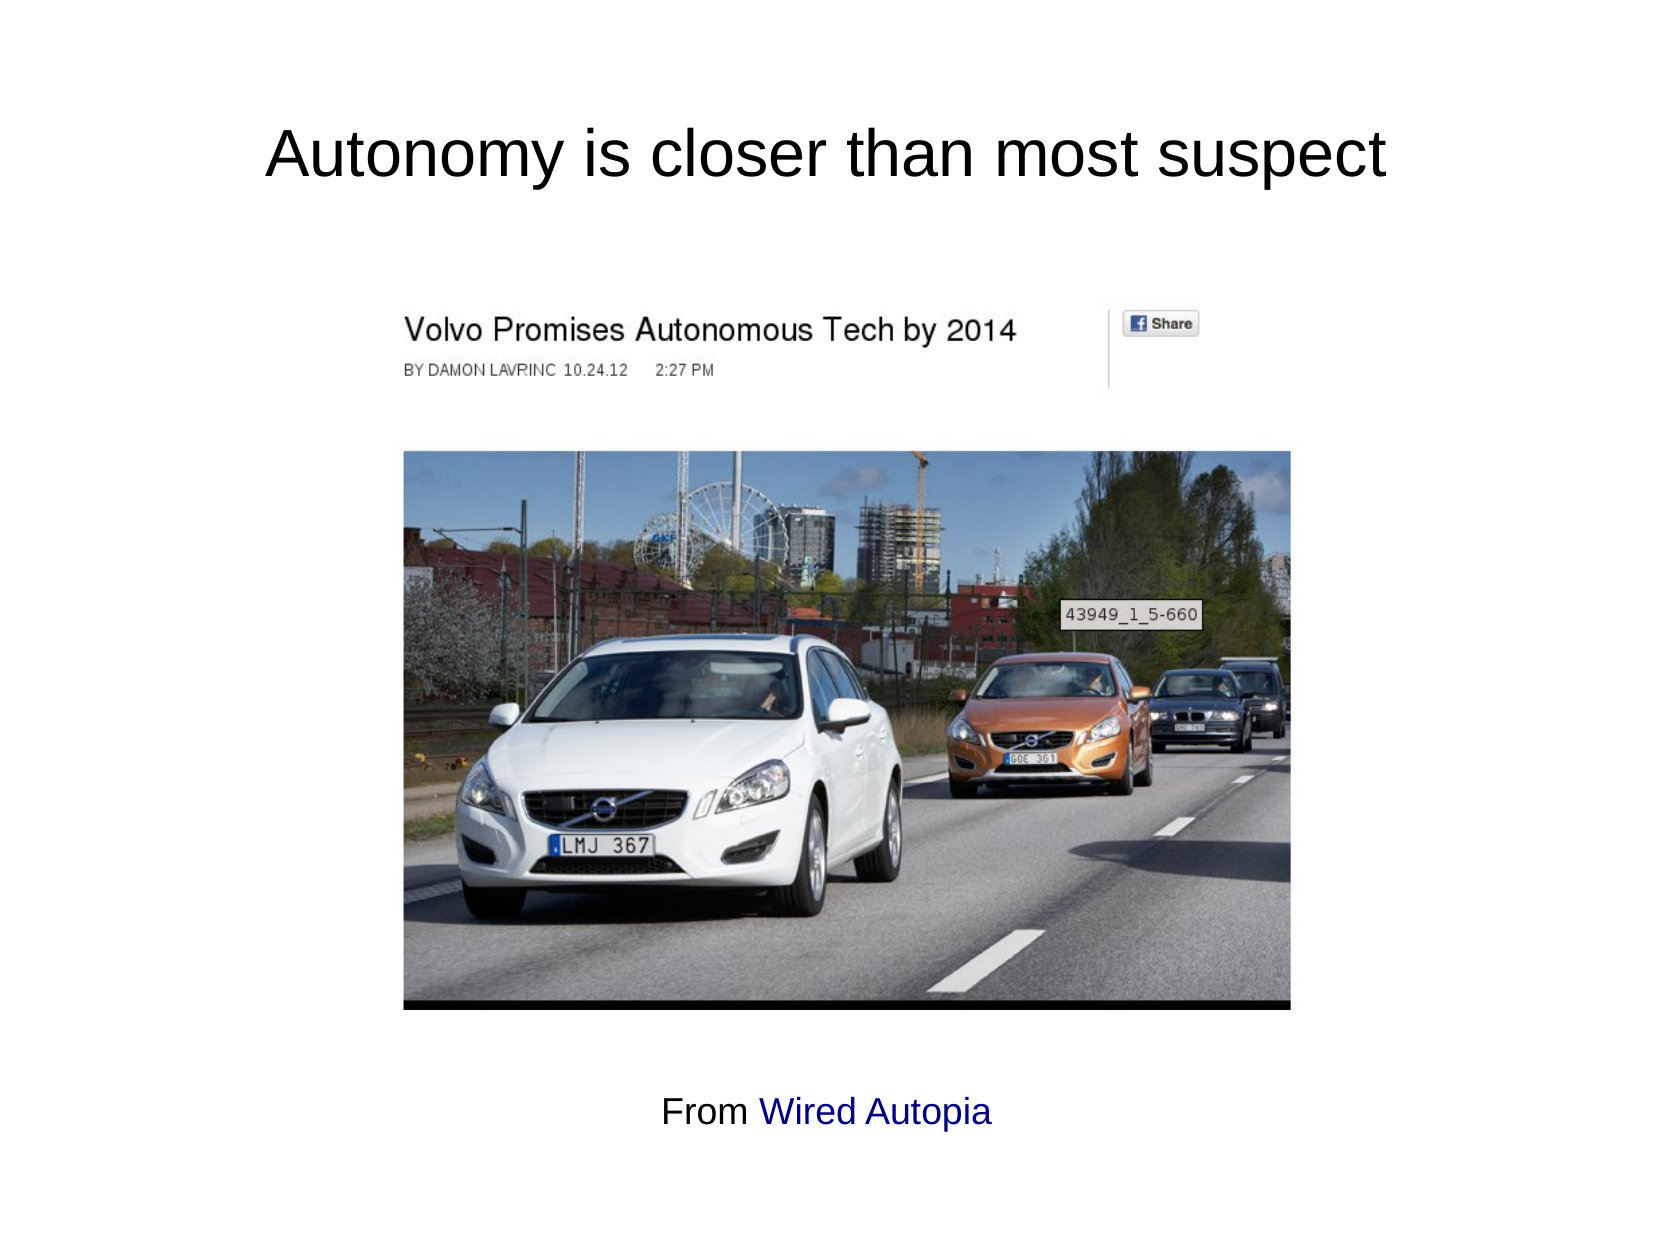

# Autonomy is closer than most suspect
From Wired Autopia